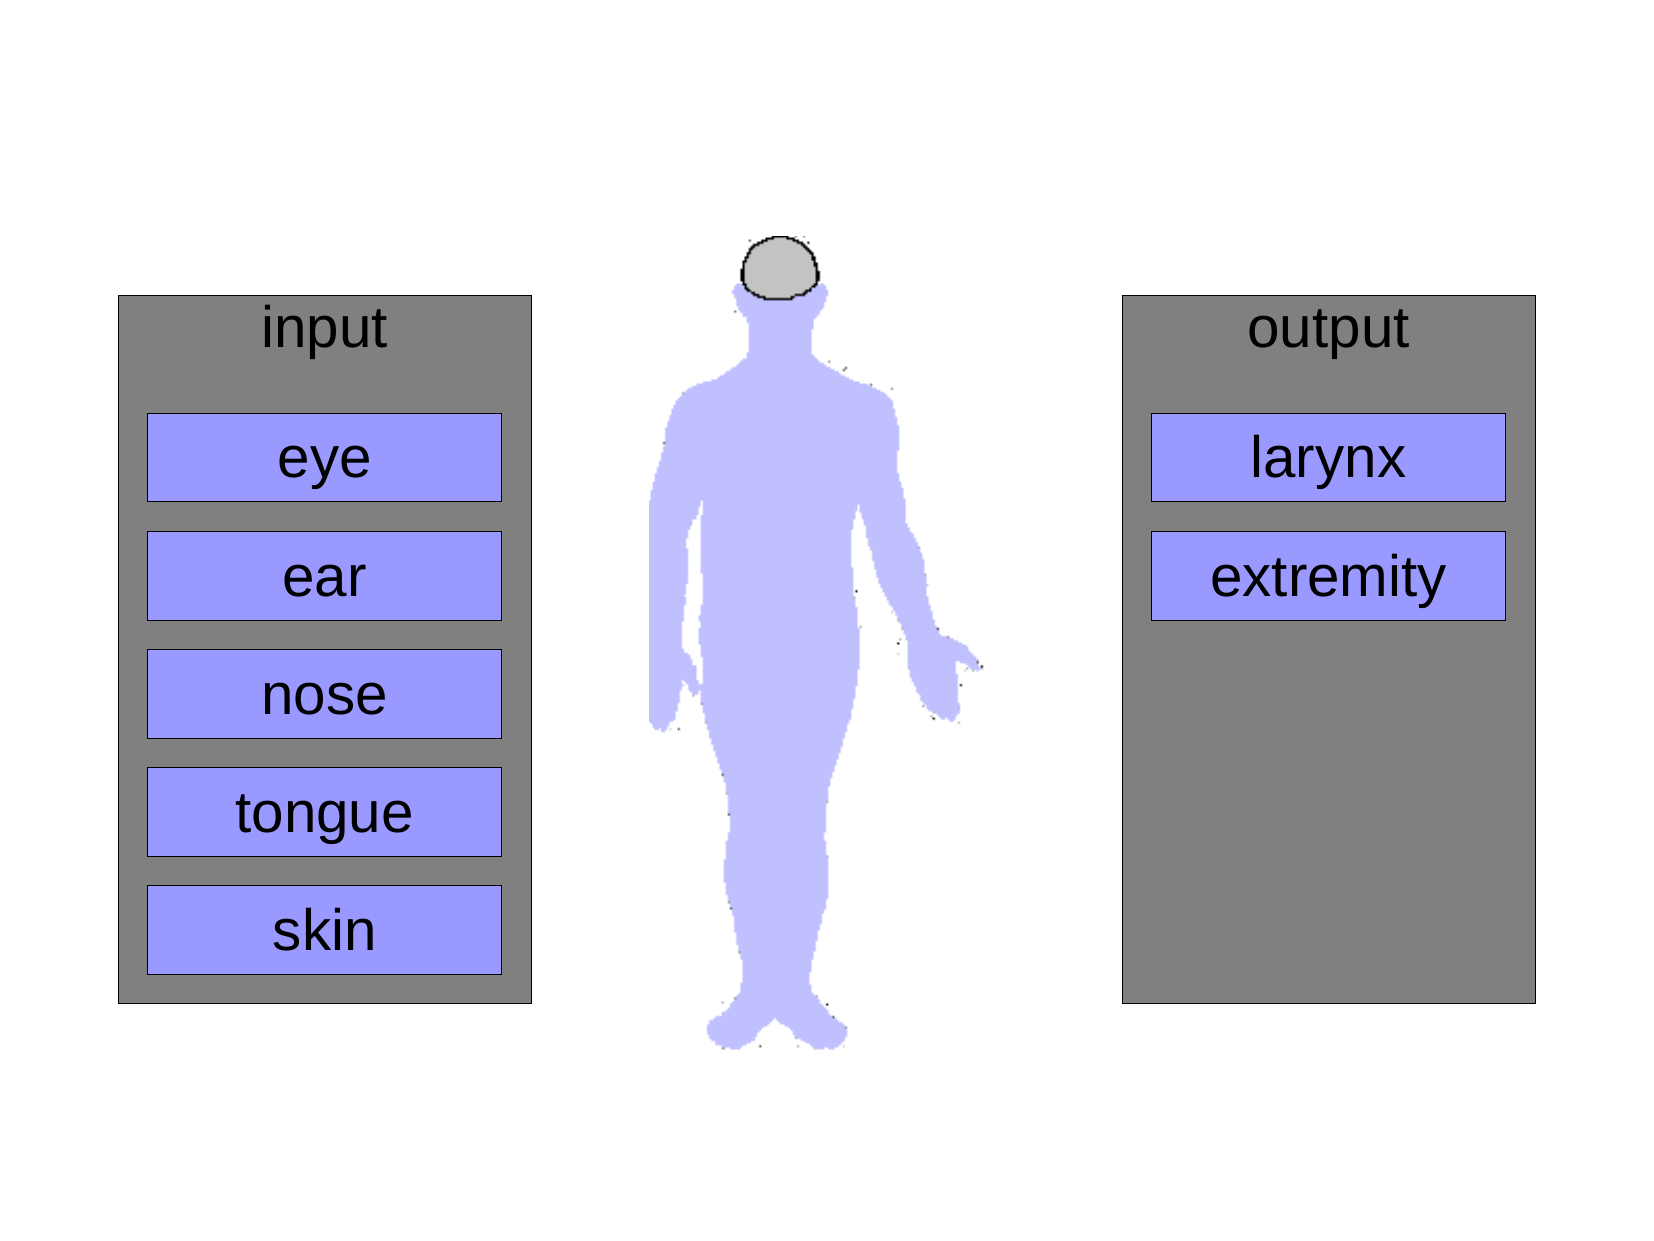

input
output
eye
larynx
ear
extremity
nose
tongue
skin